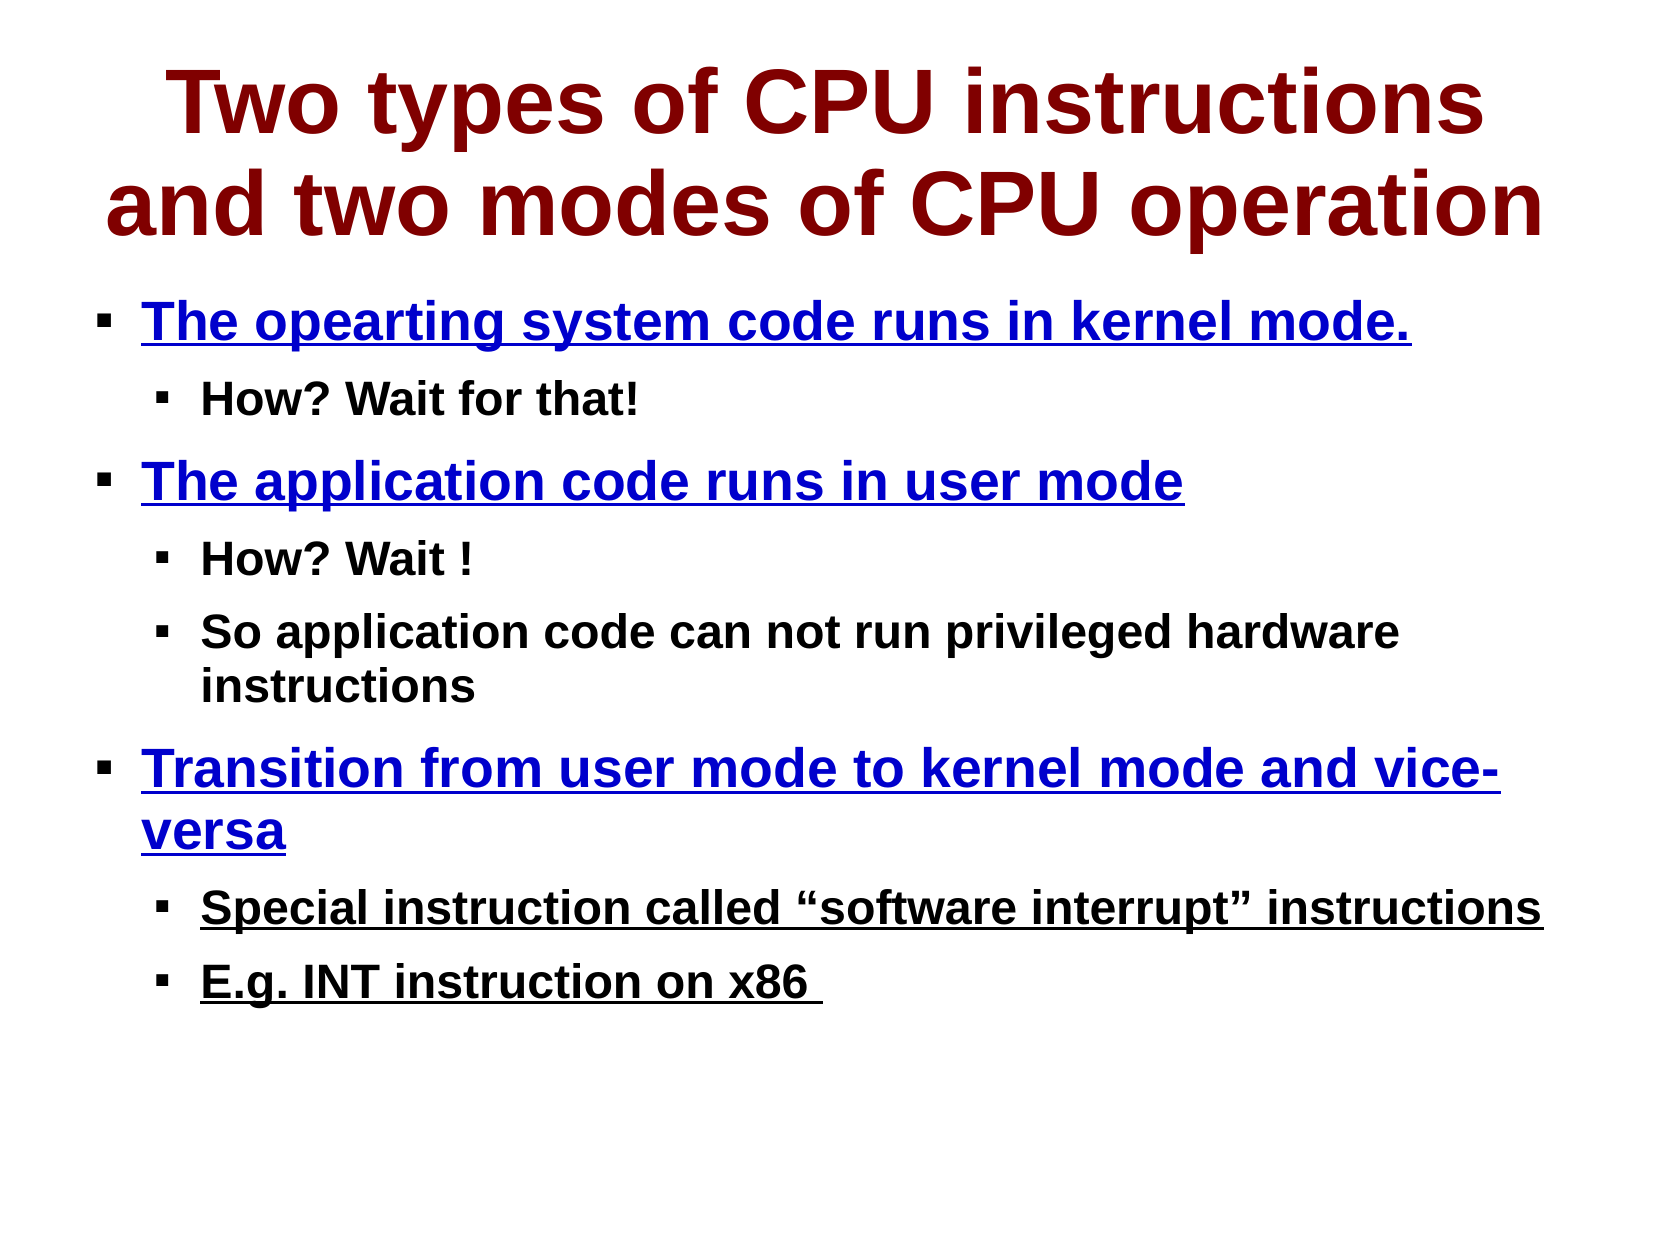

# Two types of CPU instructions and two modes of CPU operation
The opearting system code runs in kernel mode.
How? Wait for that!
The application code runs in user mode
How? Wait !
So application code can not run privileged hardware instructions
Transition from user mode to kernel mode and vice-versa
Special instruction called “software interrupt” instructions
E.g. INT instruction on x86